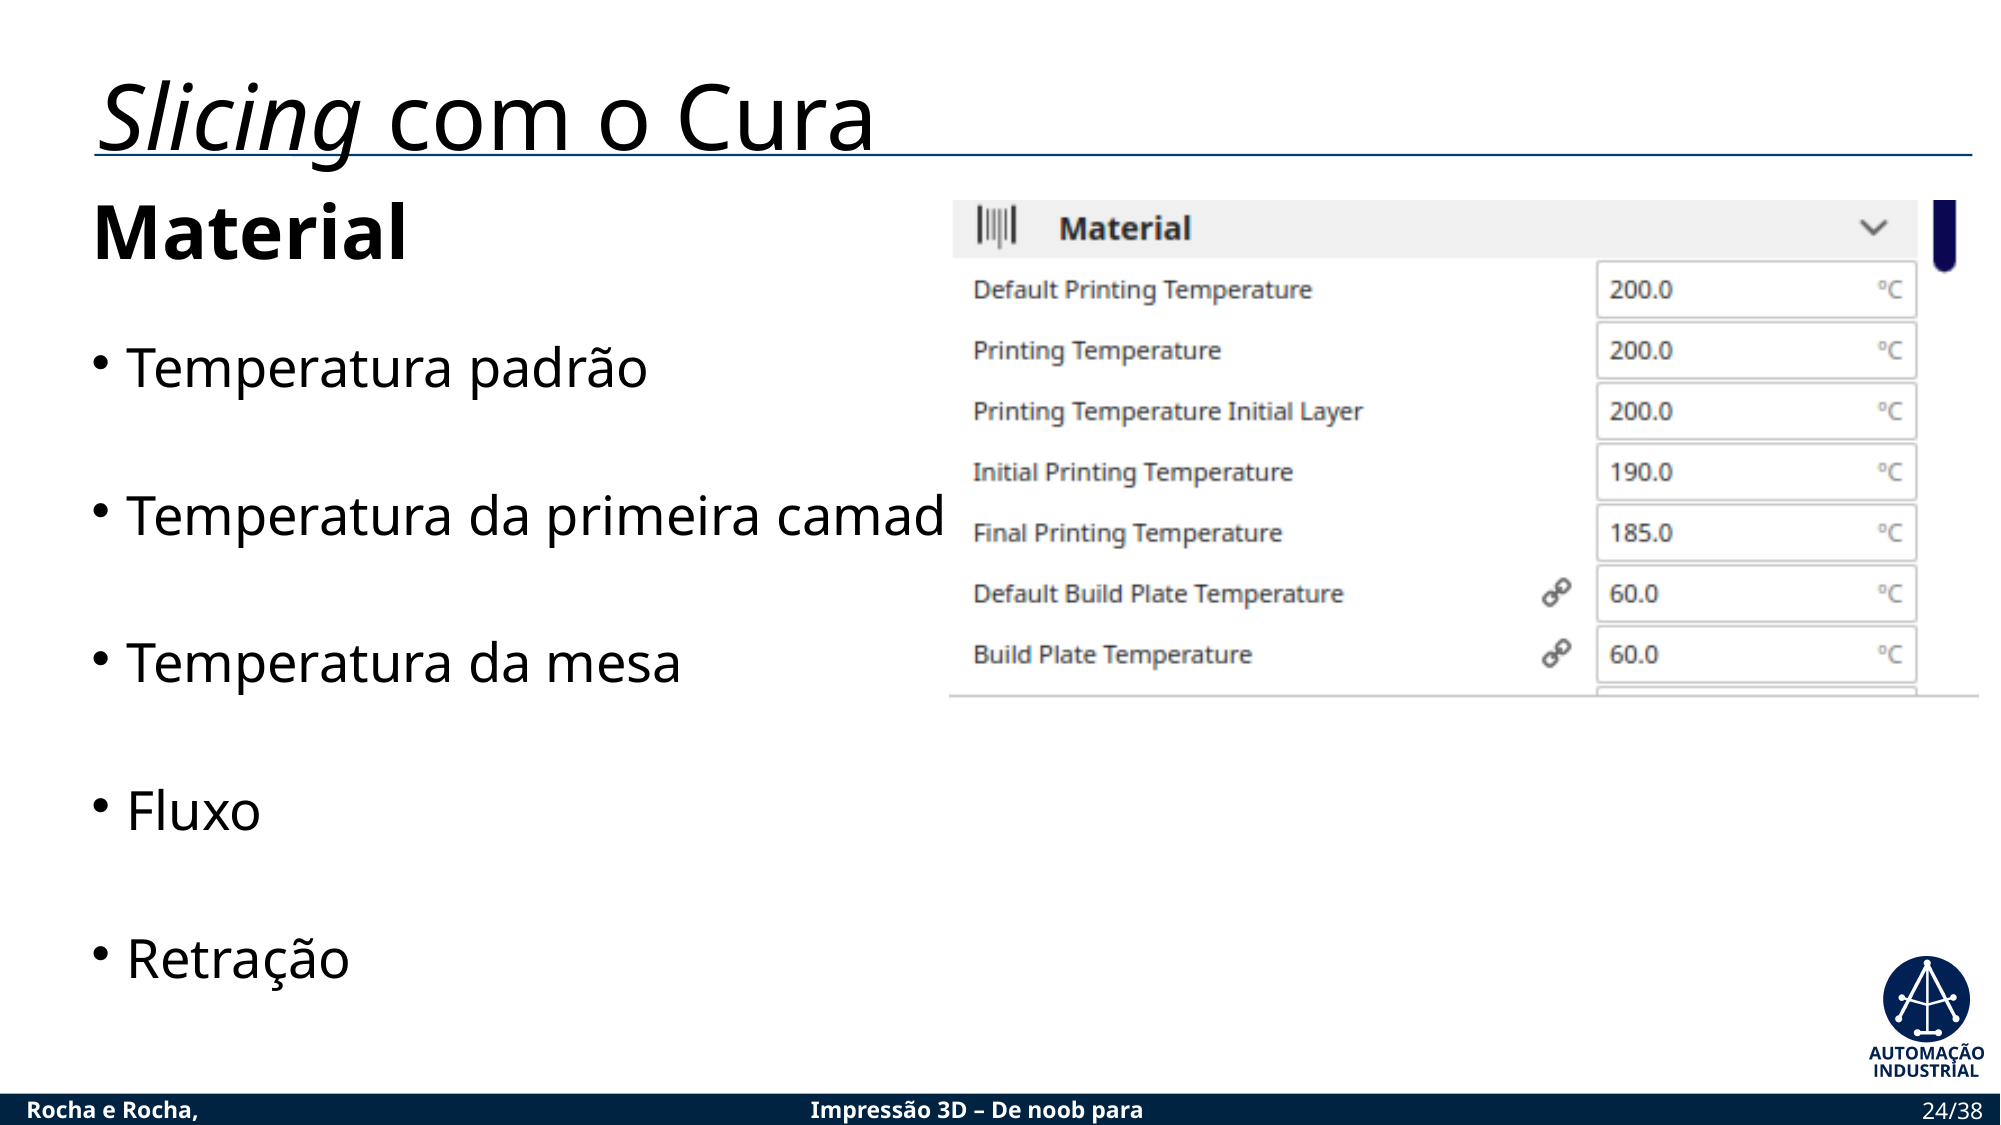

Slicing com o Cura
Material
Temperatura padrão
Temperatura da primeira camada
Temperatura da mesa
Fluxo
Retração